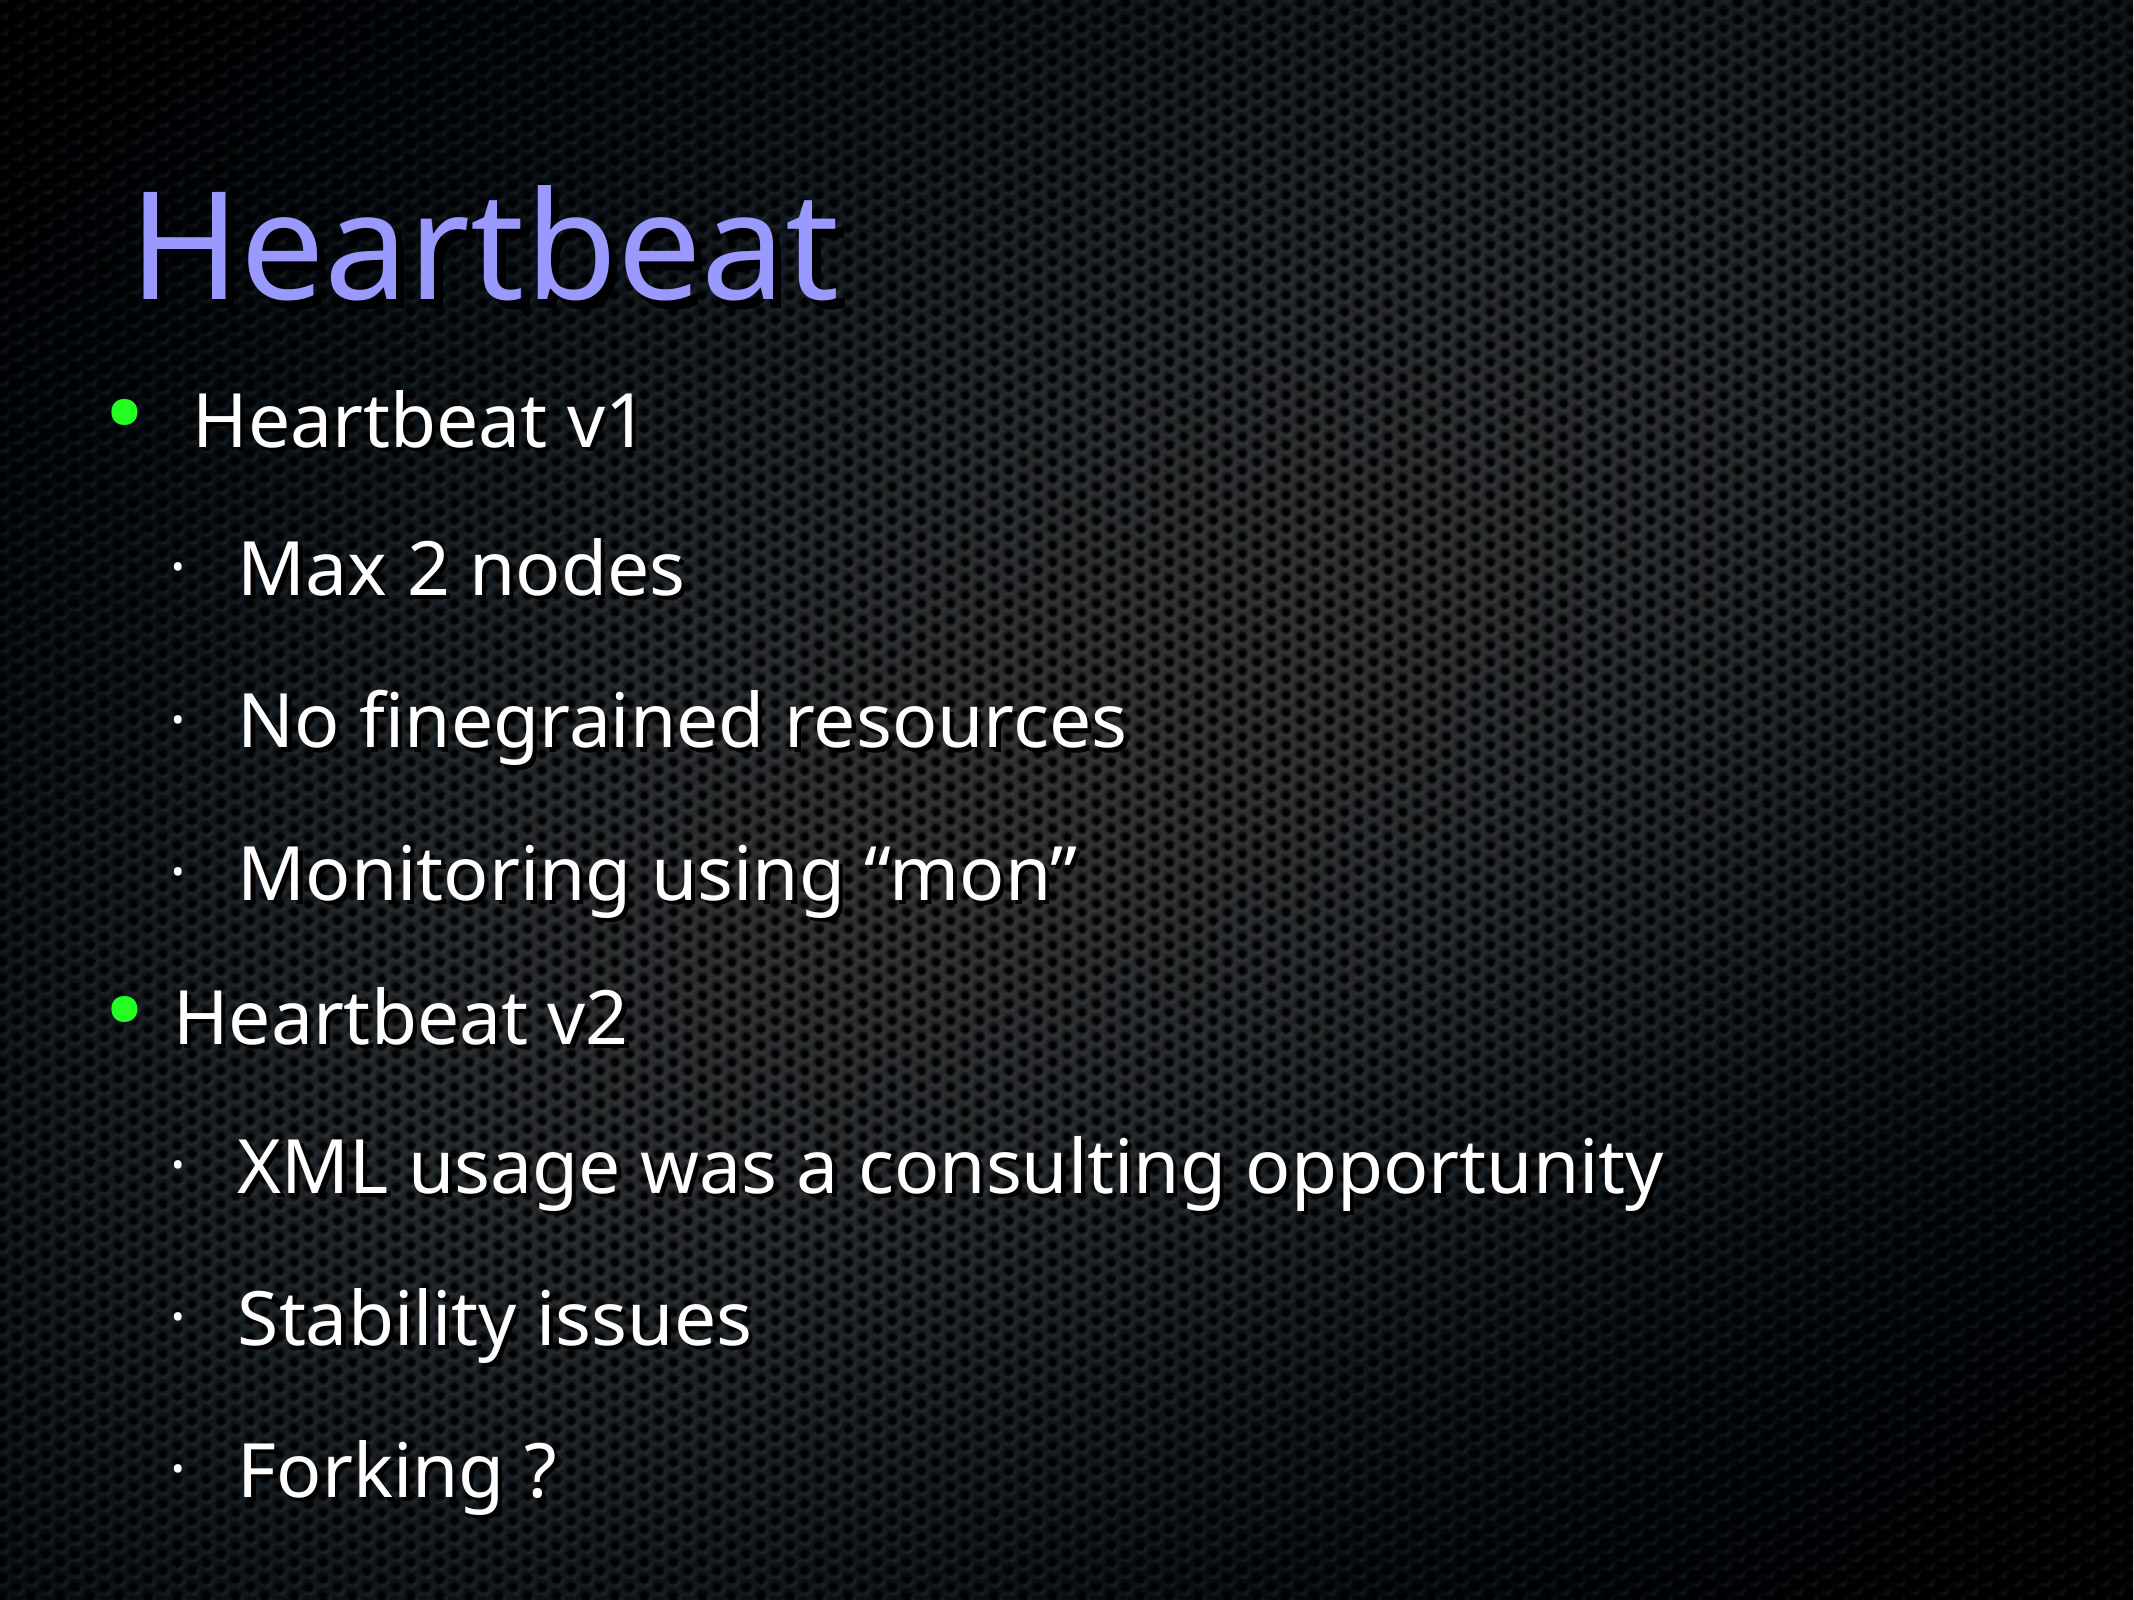

# Heartbeat
 Heartbeat v1
Max 2 nodes
No finegrained resources
Monitoring using “mon”
Heartbeat v2
XML usage was a consulting opportunity
Stability issues
Forking ?